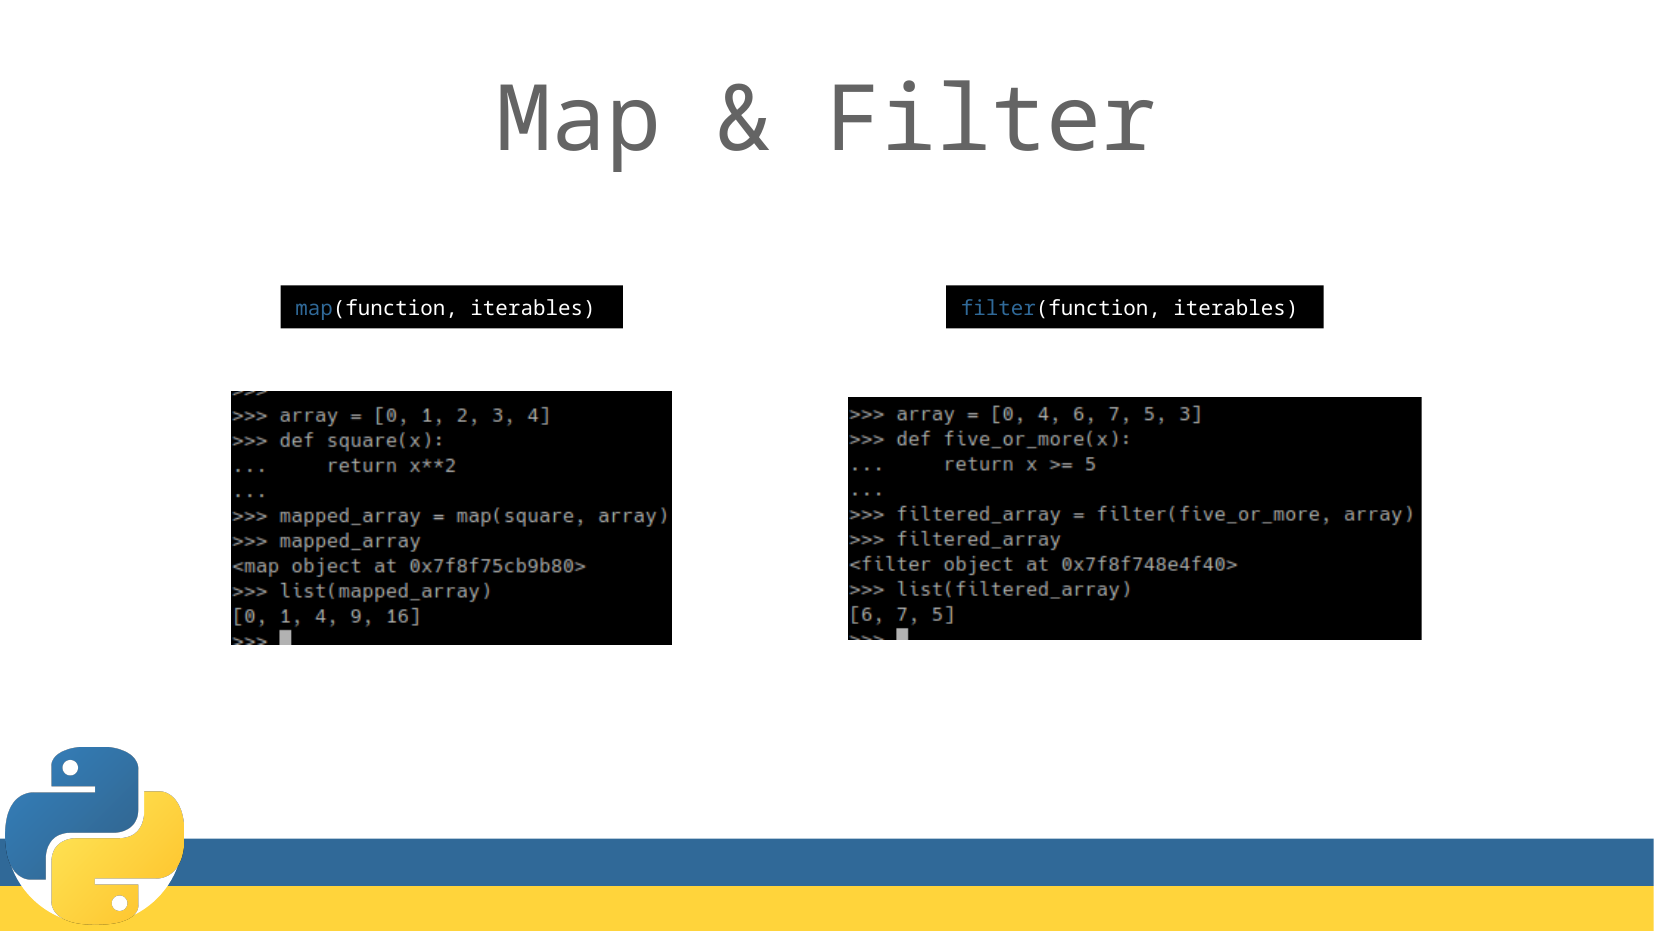

# Map & Filter
map(function, iterables)
filter(function, iterables)